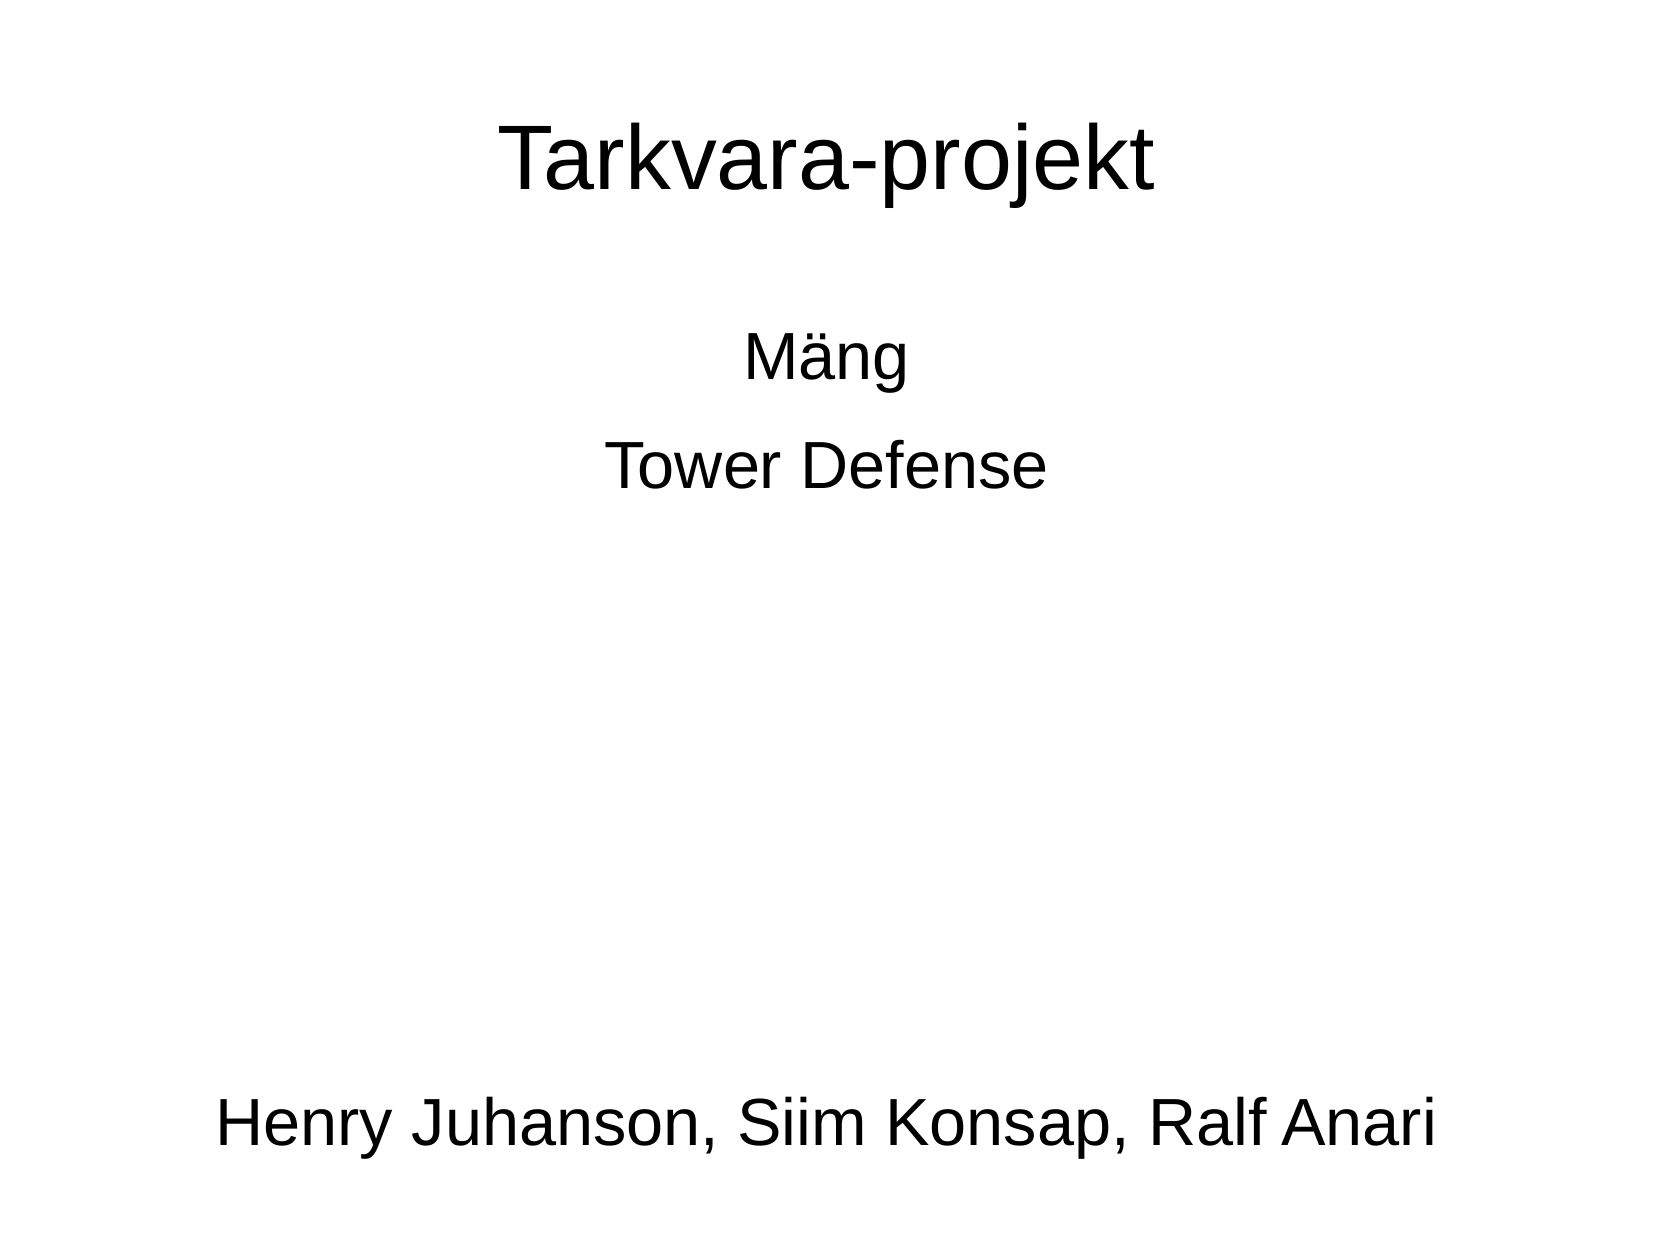

# Tarkvara-projekt
Mäng
Tower Defense
Henry Juhanson, Siim Konsap, Ralf Anari